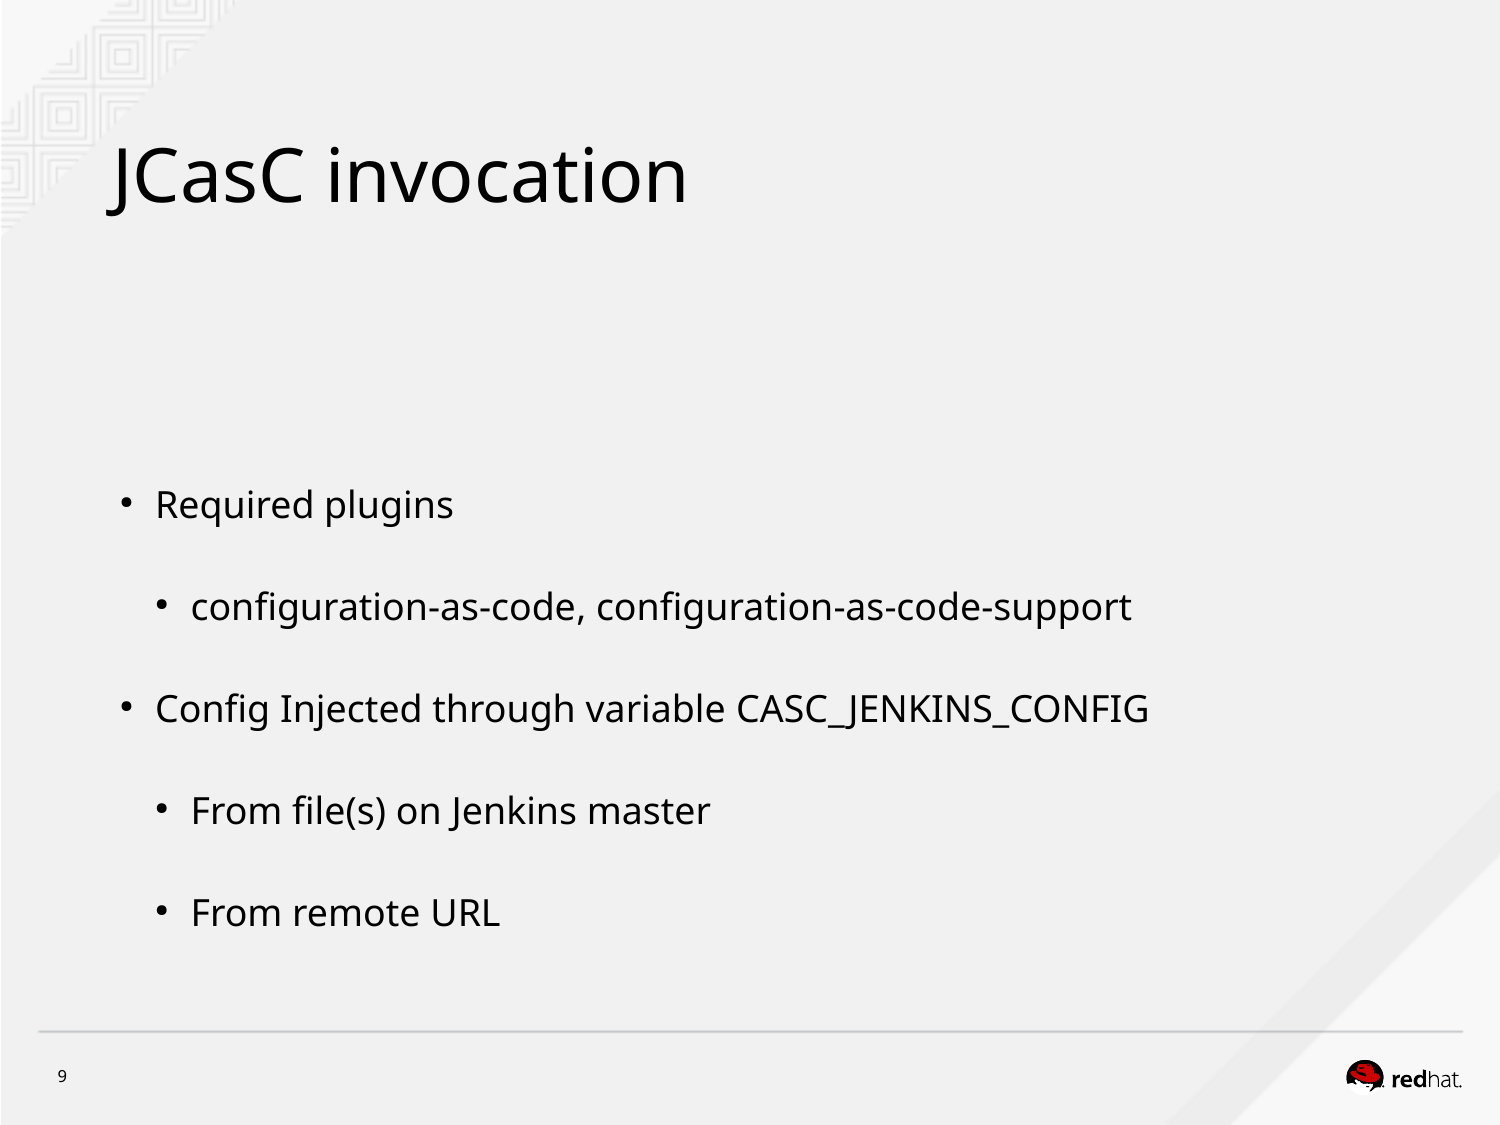

# JCasC invocation
Required plugins
configuration-as-code, configuration-as-code-support
Config Injected through variable CASC_JENKINS_CONFIG
From file(s) on Jenkins master
From remote URL
9